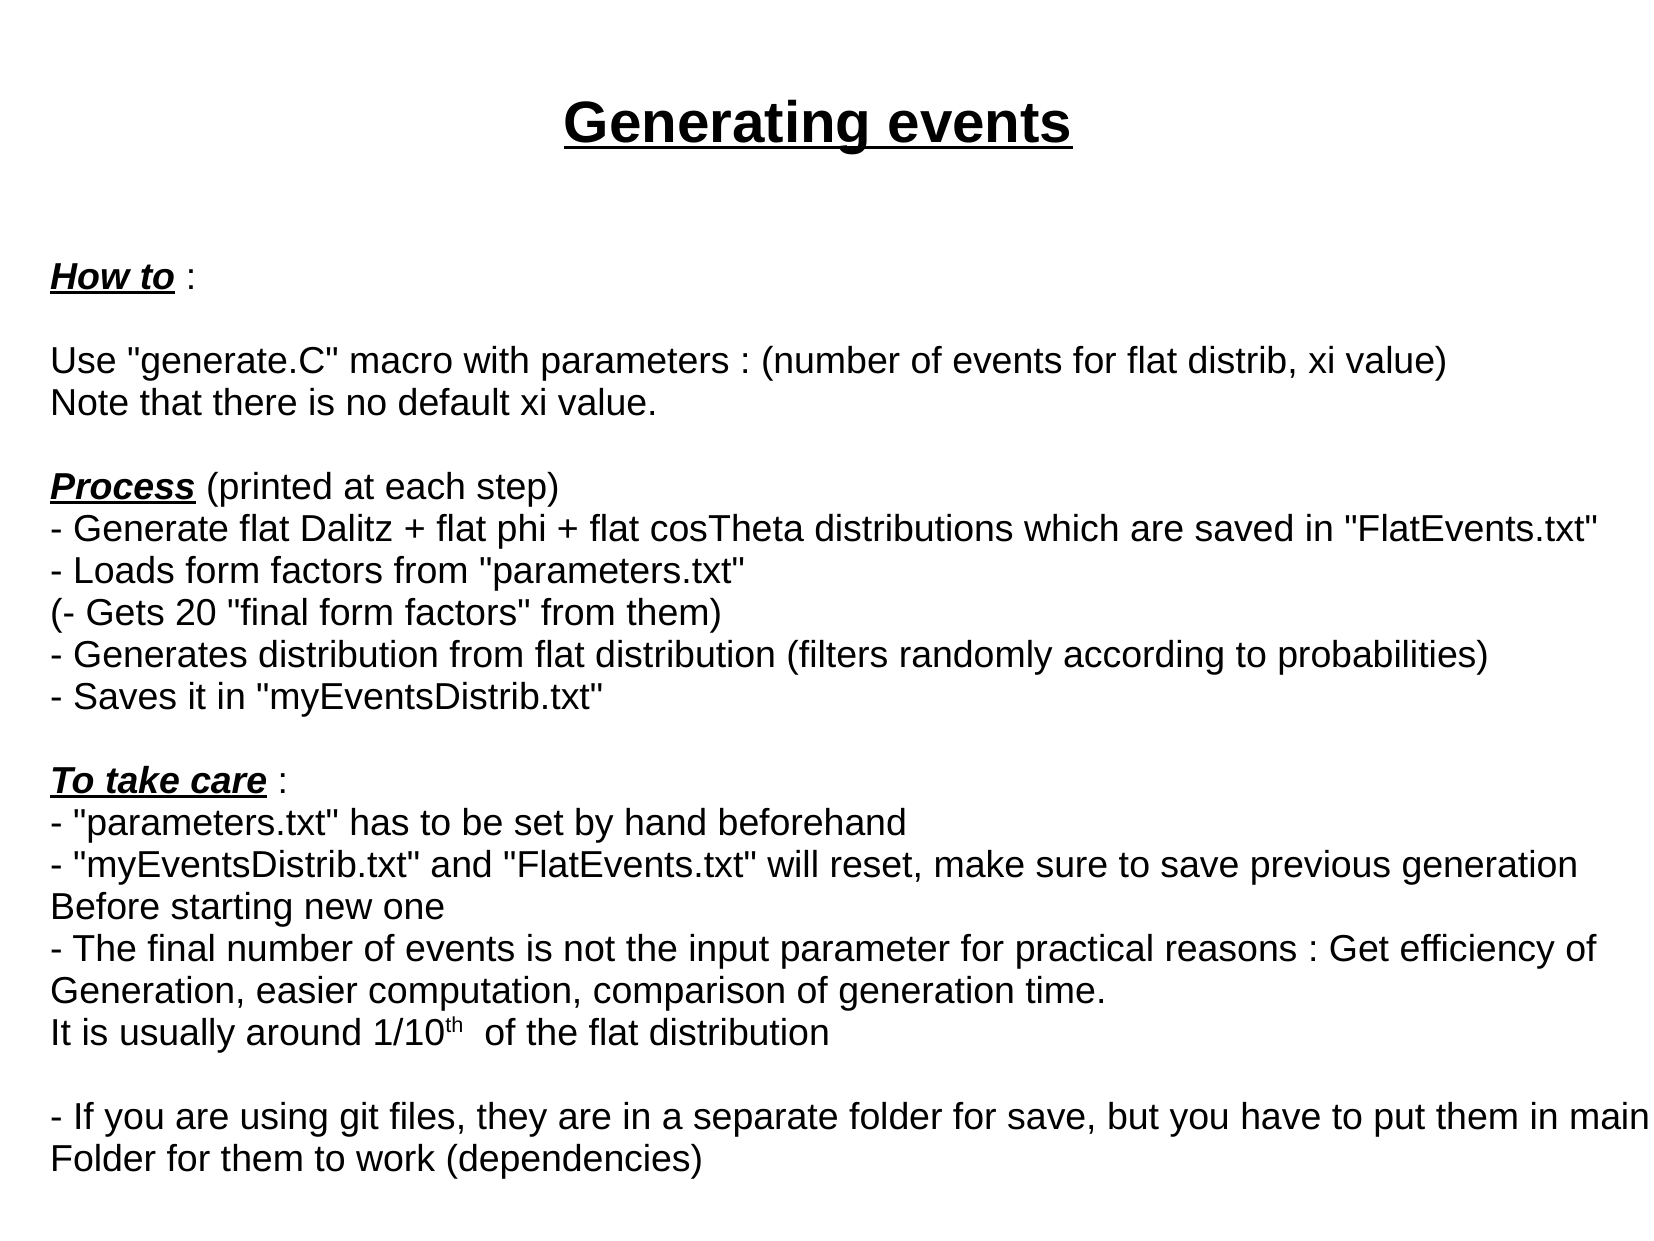

Generating events
How to :
Use "generate.C" macro with parameters : (number of events for flat distrib, xi value)
Note that there is no default xi value.
Process (printed at each step)
- Generate flat Dalitz + flat phi + flat cosTheta distributions which are saved in "FlatEvents.txt"
- Loads form factors from "parameters.txt"
(- Gets 20 "final form factors" from them)
- Generates distribution from flat distribution (filters randomly according to probabilities)
- Saves it in "myEventsDistrib.txt"
To take care :
- "parameters.txt" has to be set by hand beforehand
- "myEventsDistrib.txt" and "FlatEvents.txt" will reset, make sure to save previous generation
Before starting new one
- The final number of events is not the input parameter for practical reasons : Get efficiency of
Generation, easier computation, comparison of generation time.
It is usually around 1/10th of the flat distribution
- If you are using git files, they are in a separate folder for save, but you have to put them in main
Folder for them to work (dependencies)